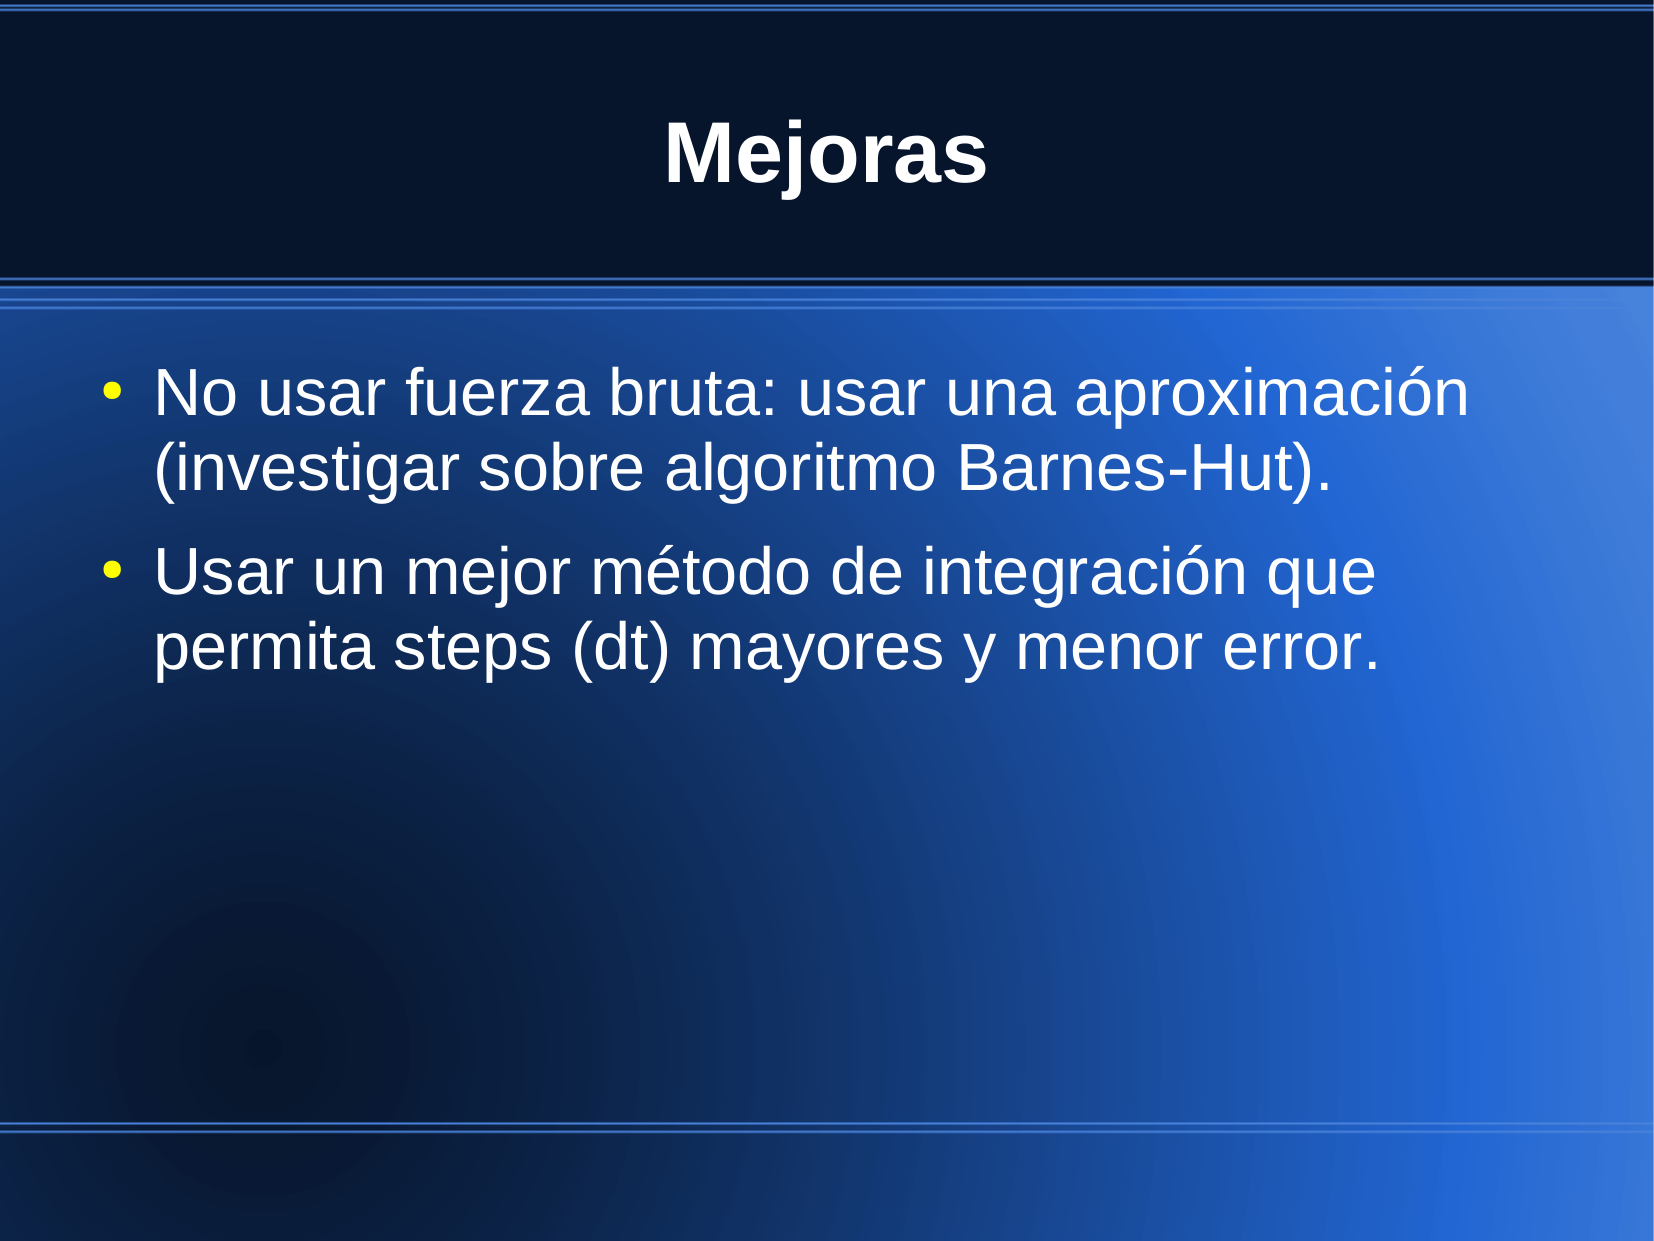

# Mejoras
No usar fuerza bruta: usar una aproximación (investigar sobre algoritmo Barnes-Hut).
Usar un mejor método de integración que permita steps (dt) mayores y menor error.